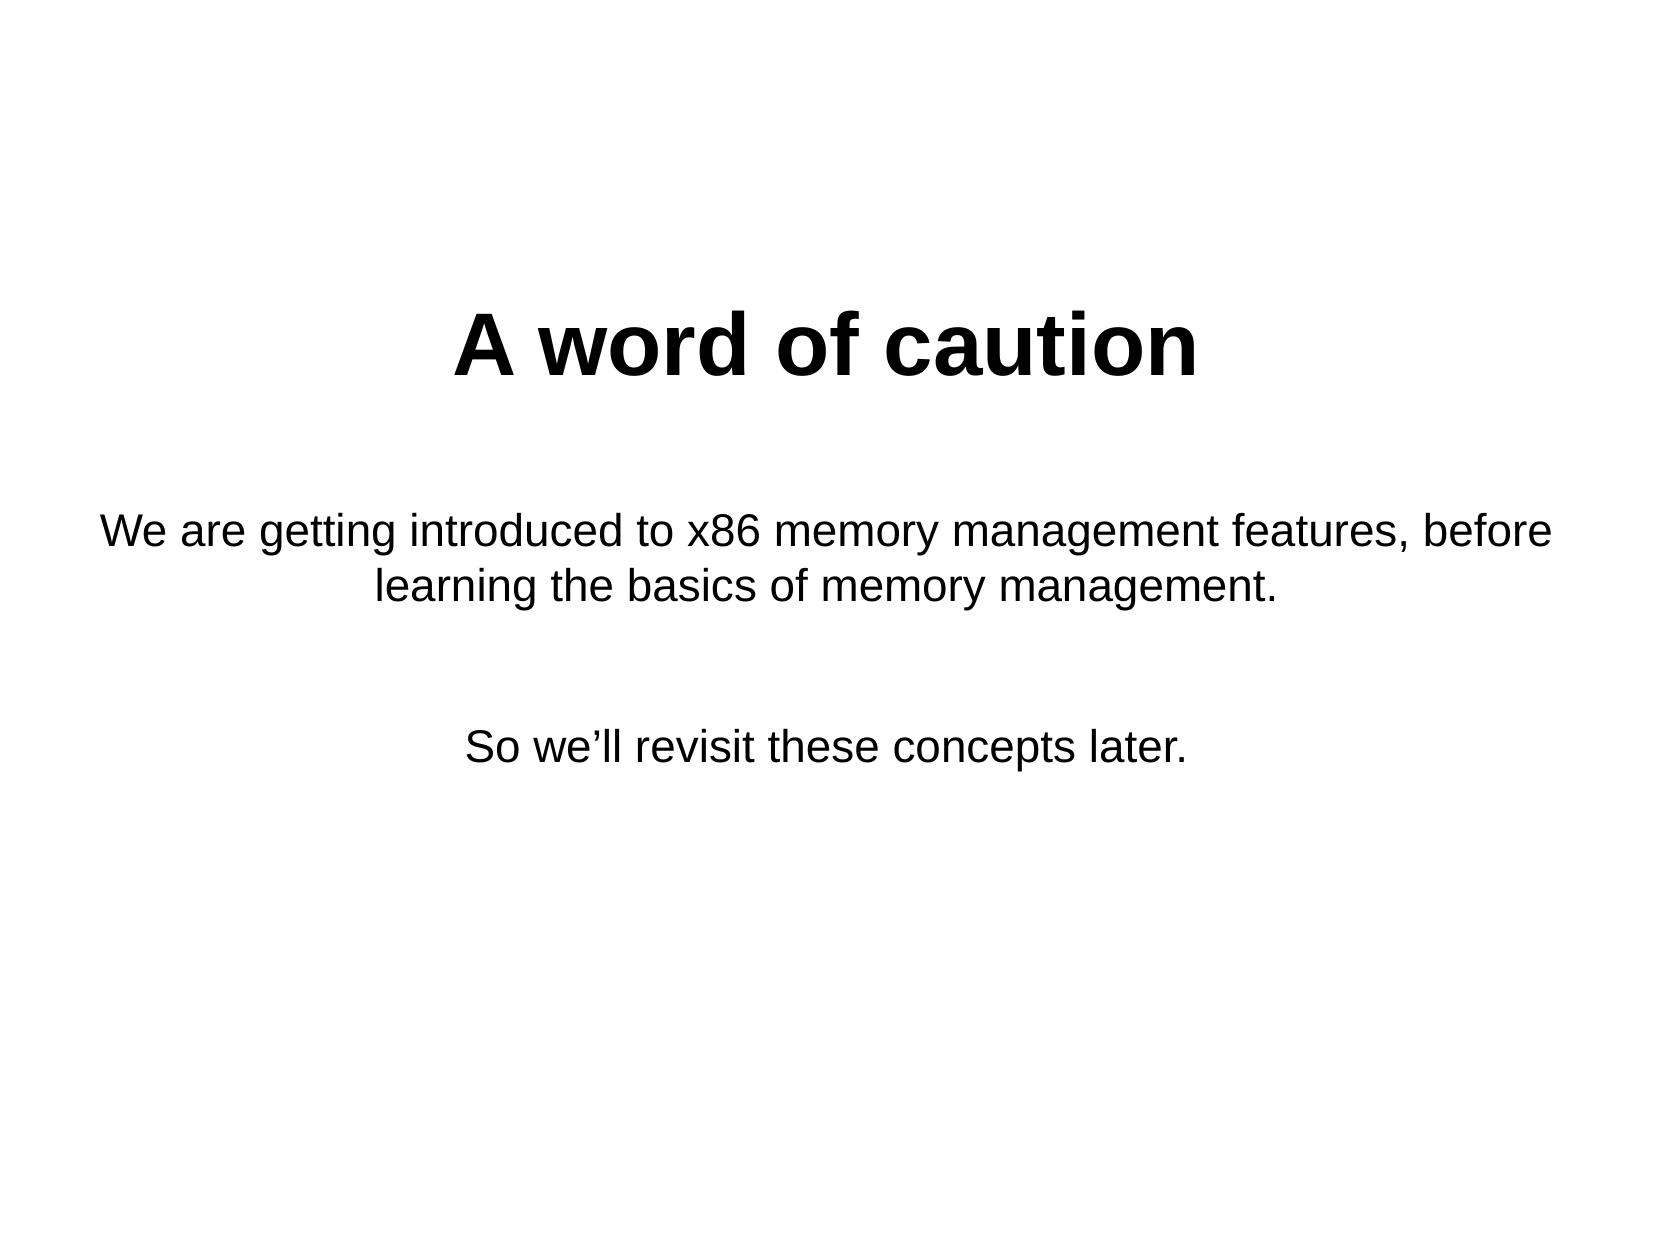

# A word of caution
We are getting introduced to x86 memory management features, before learning the basics of memory management.
So we’ll revisit these concepts later.